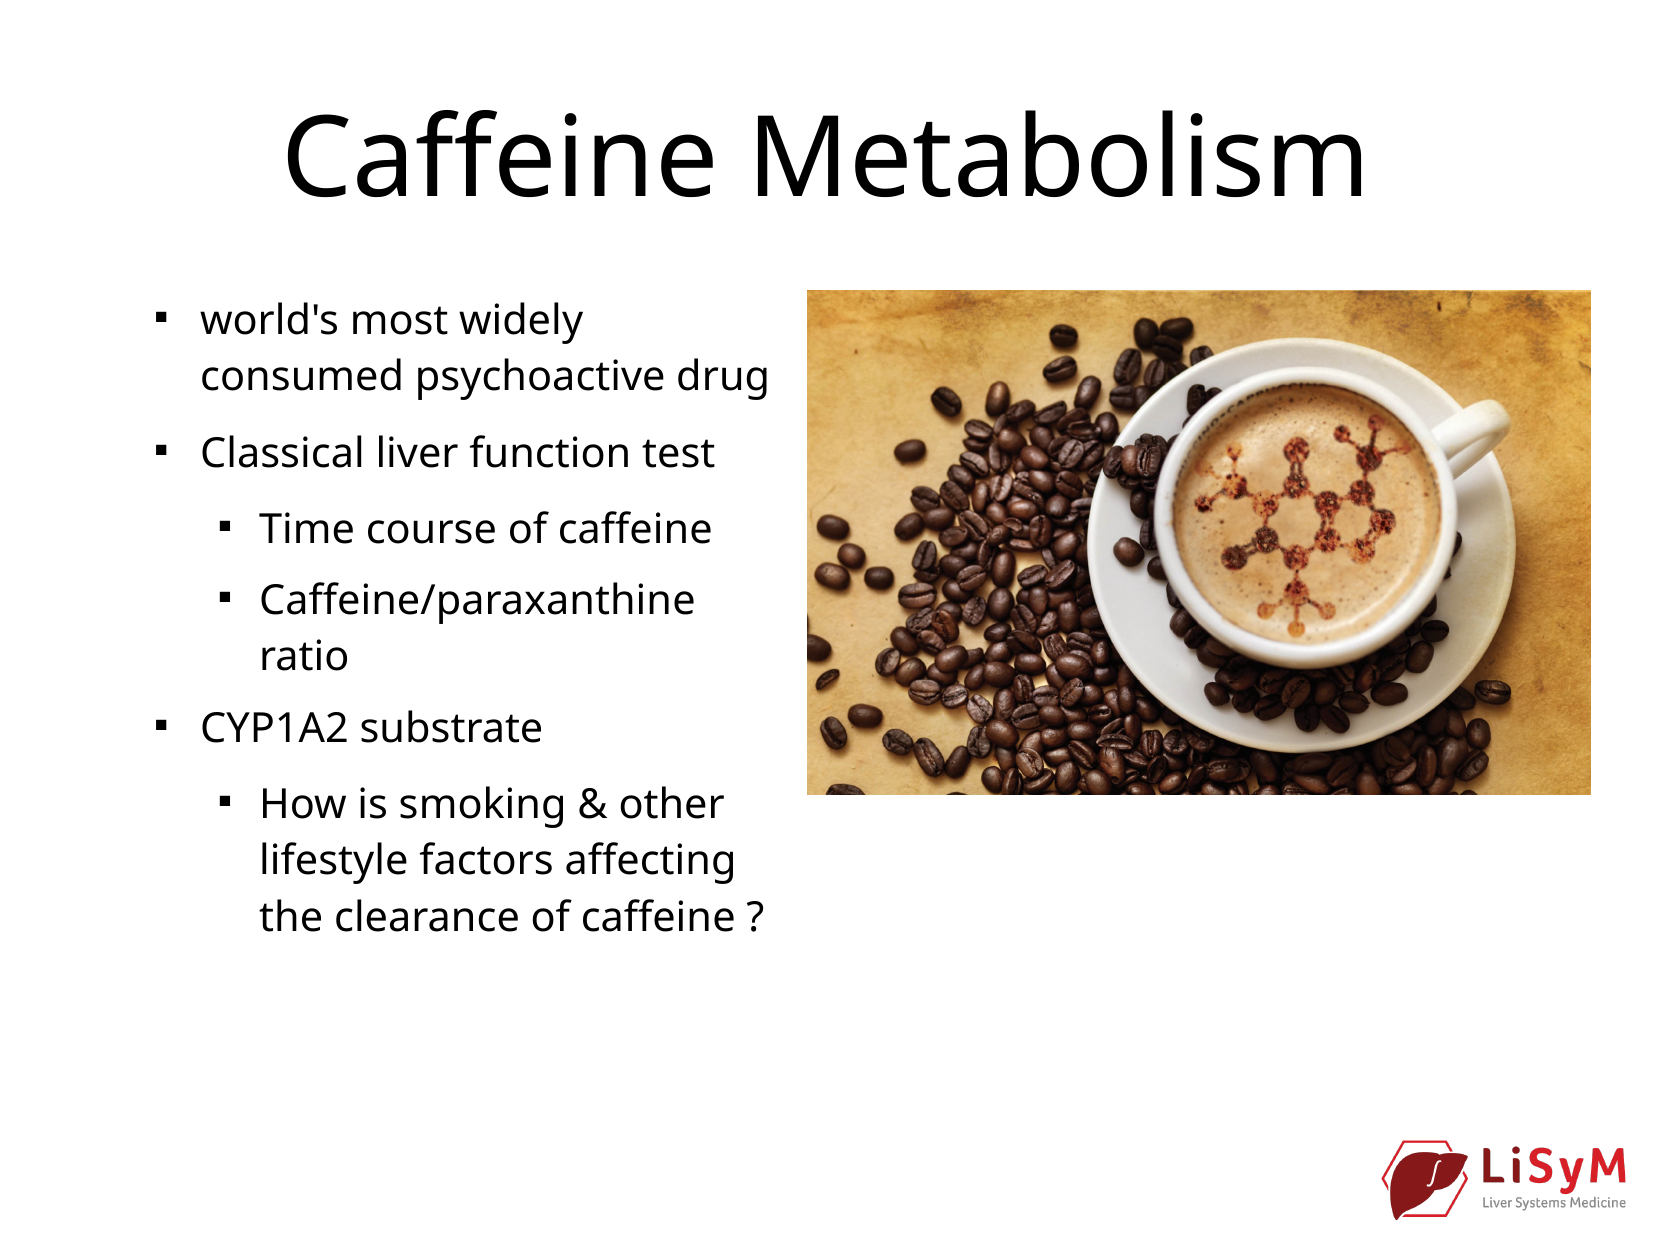

# Caffeine Metabolism
world's most widely consumed psychoactive drug
Classical liver function test
Time course of caffeine
Caffeine/paraxanthine ratio
CYP1A2 substrate
How is smoking & other lifestyle factors affecting the clearance of caffeine ?